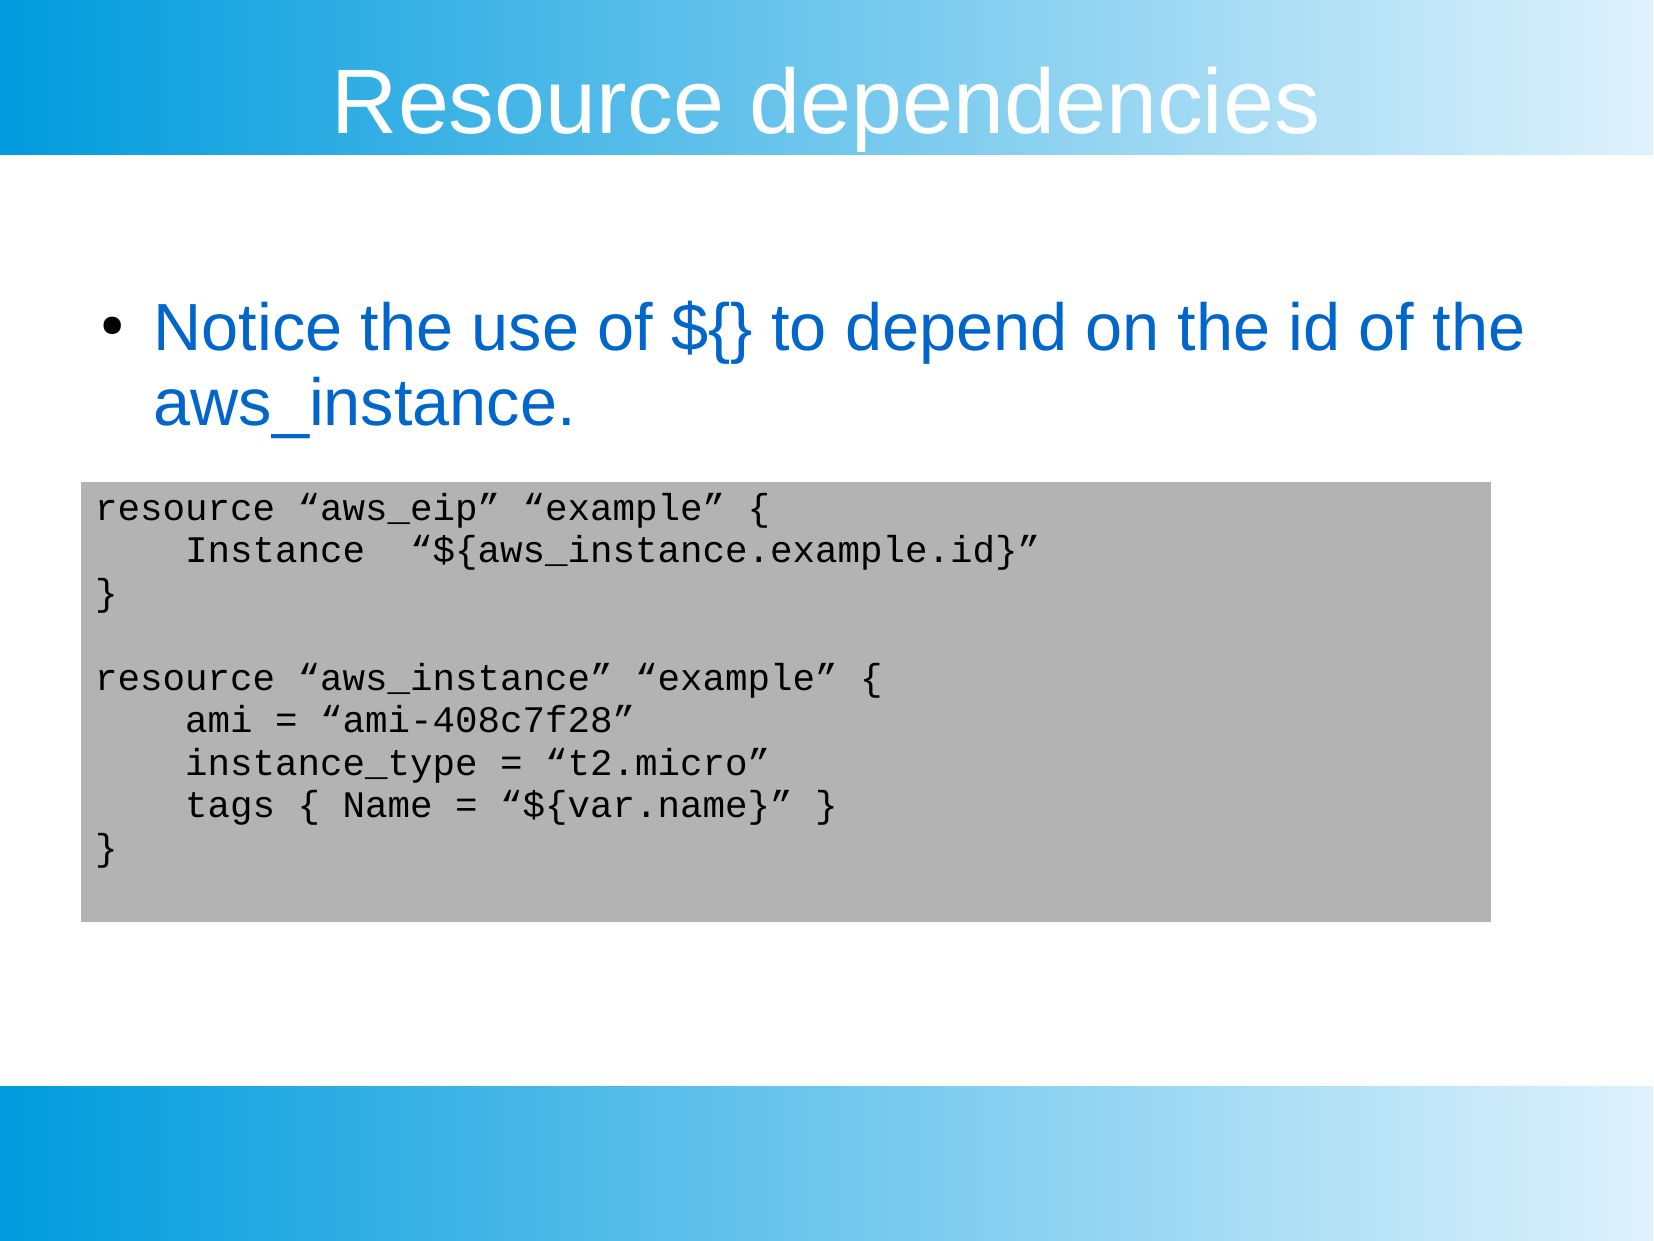

# Resource dependencies
Notice the use of ${} to depend on the id of the aws_instance.
| resource “aws\_eip” “example” { Instance “${aws\_instance.example.id}” } resource “aws\_instance” “example” { ami = “ami-408c7f28” instance\_type = “t2.micro” tags { Name = “${var.name}” } } |
| --- |